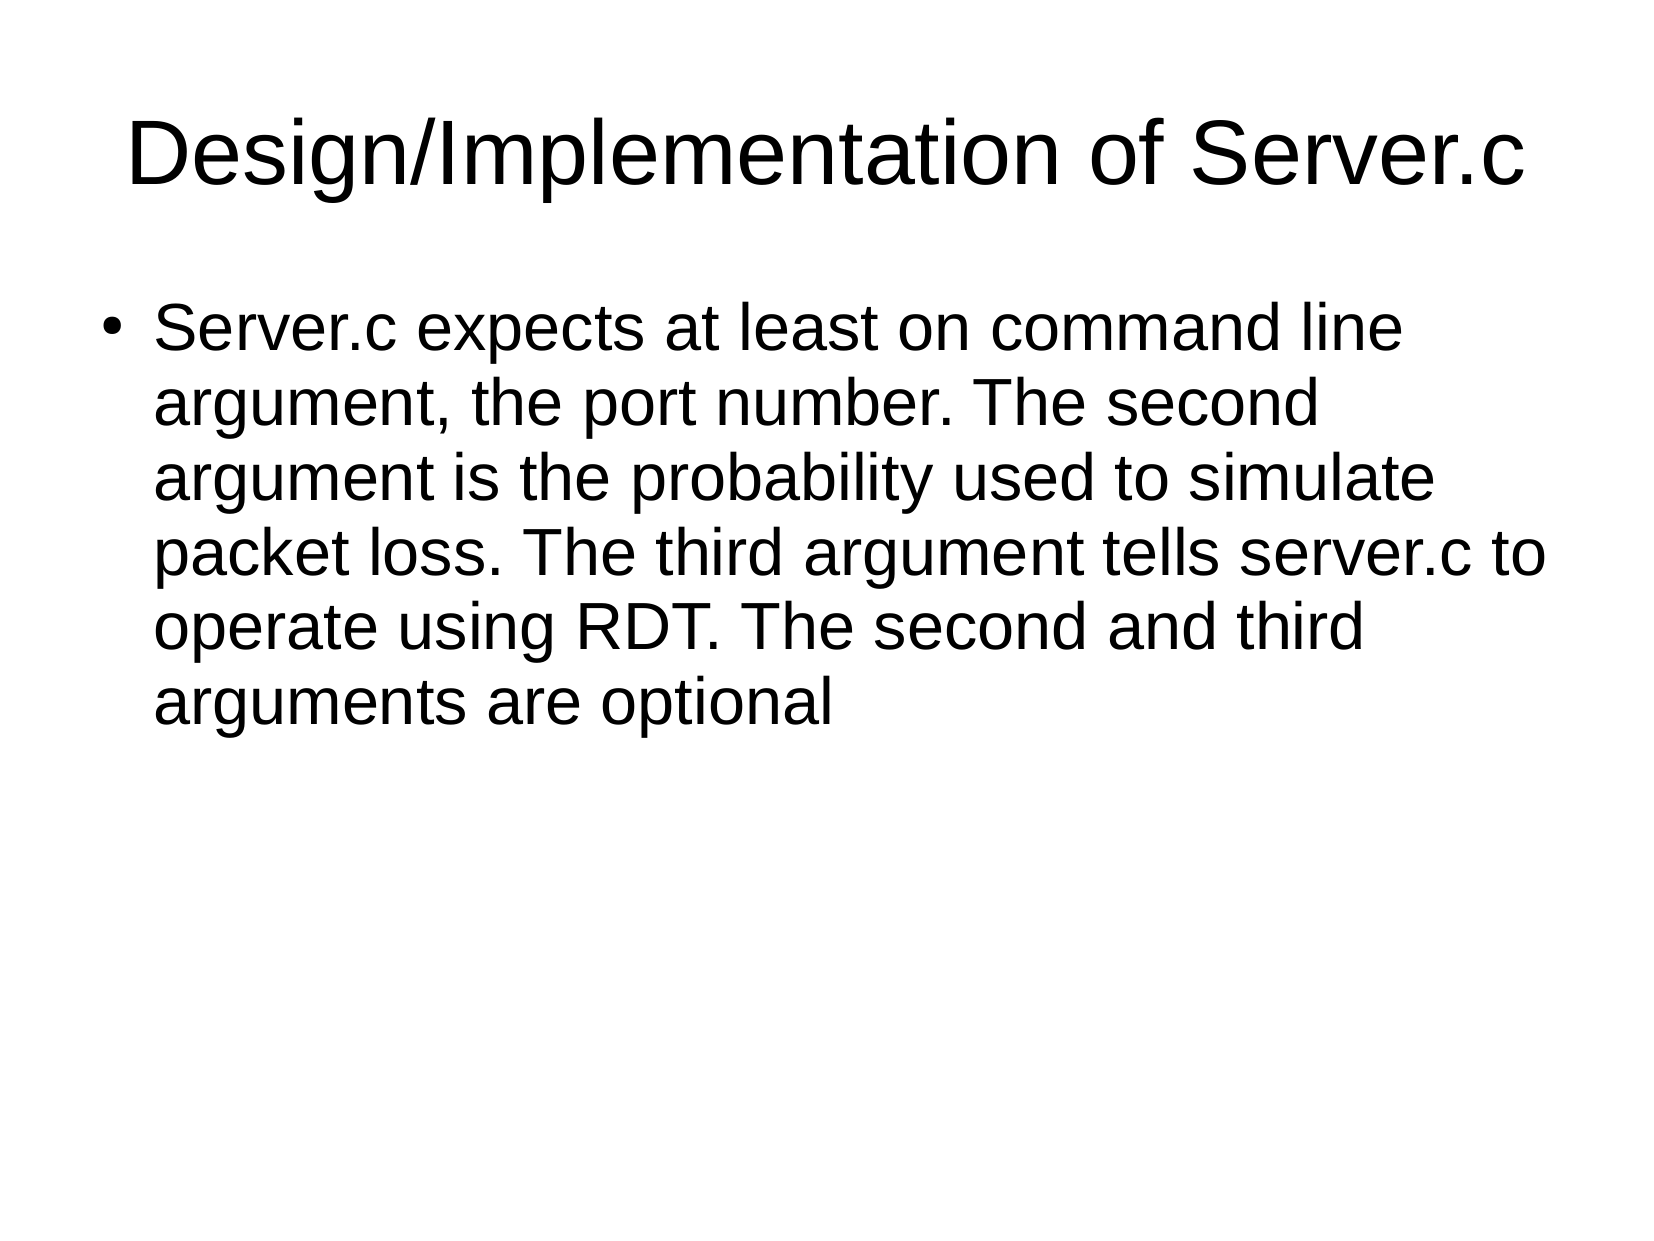

# Design/Implementation of Server.c
Server.c expects at least on command line argument, the port number. The second argument is the probability used to simulate packet loss. The third argument tells server.c to operate using RDT. The second and third arguments are optional